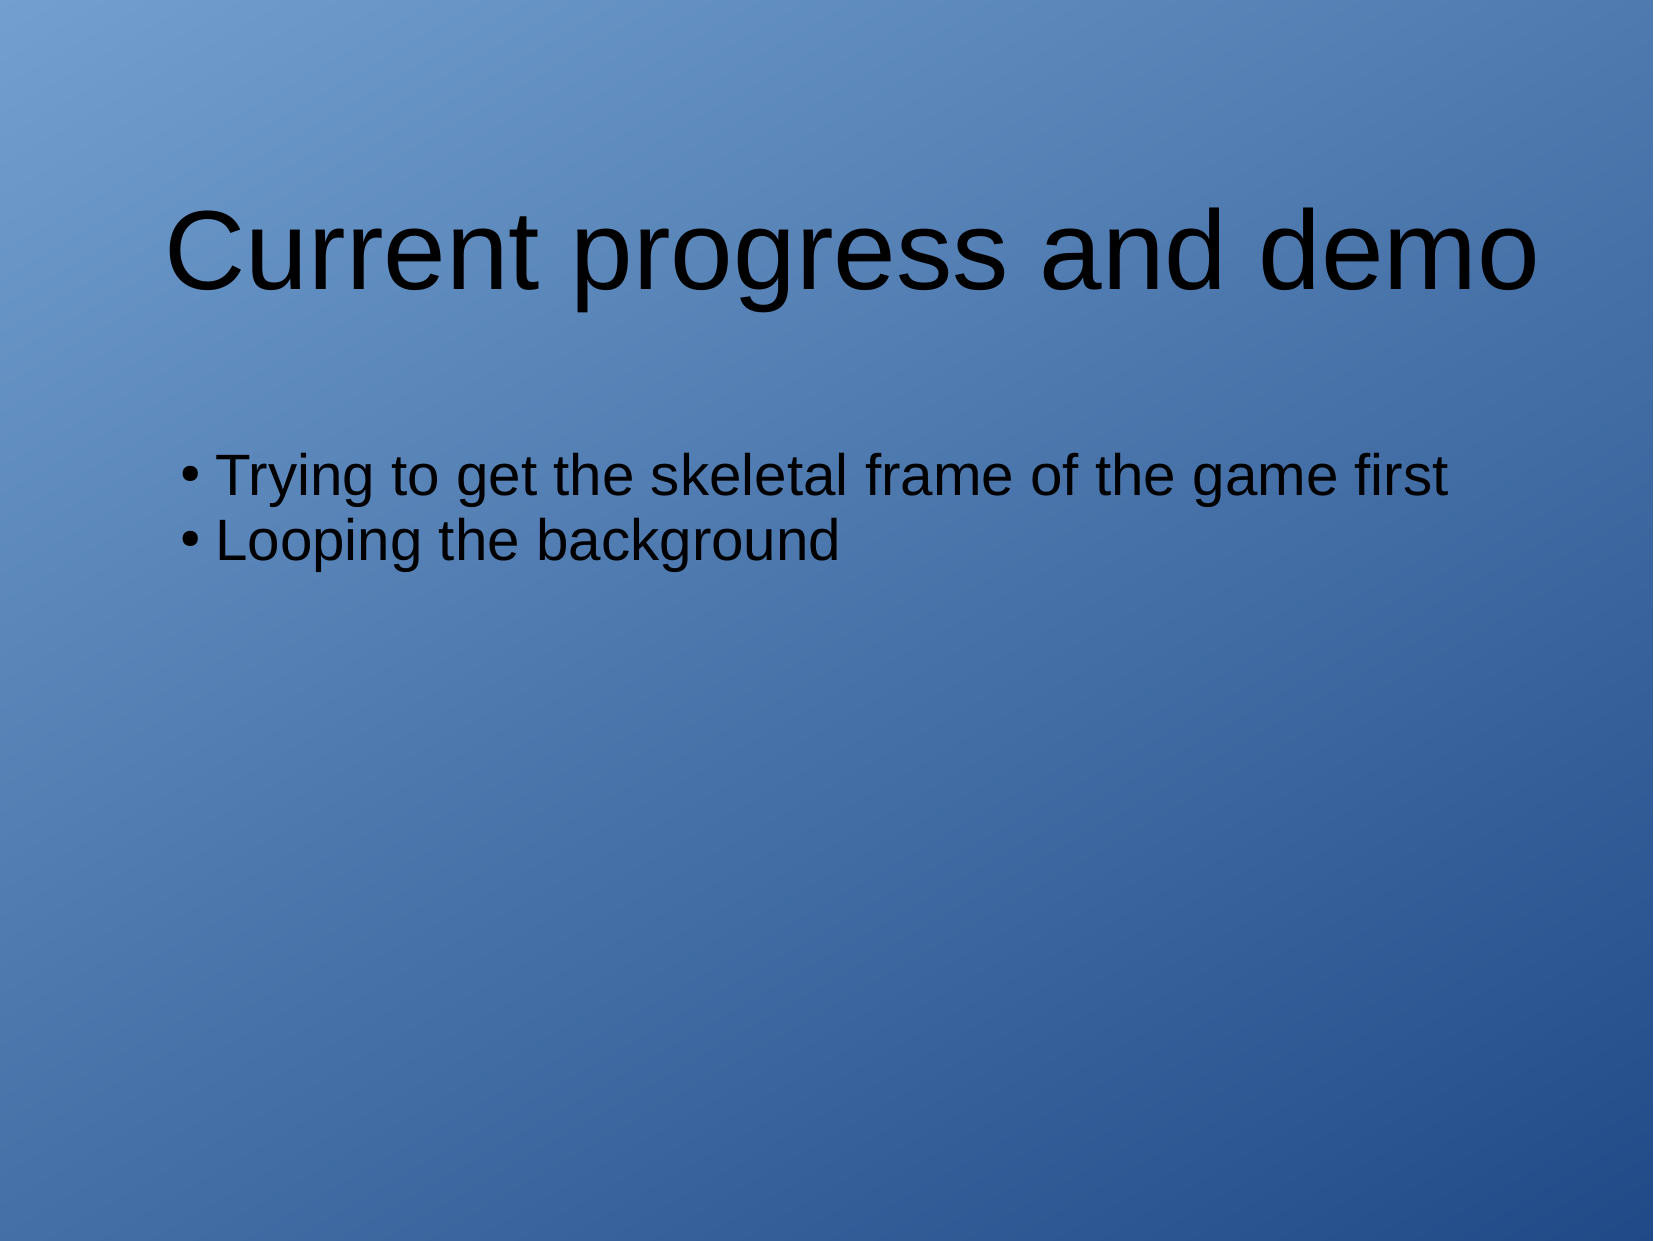

Current progress and demo
Trying to get the skeletal frame of the game first
Looping the background